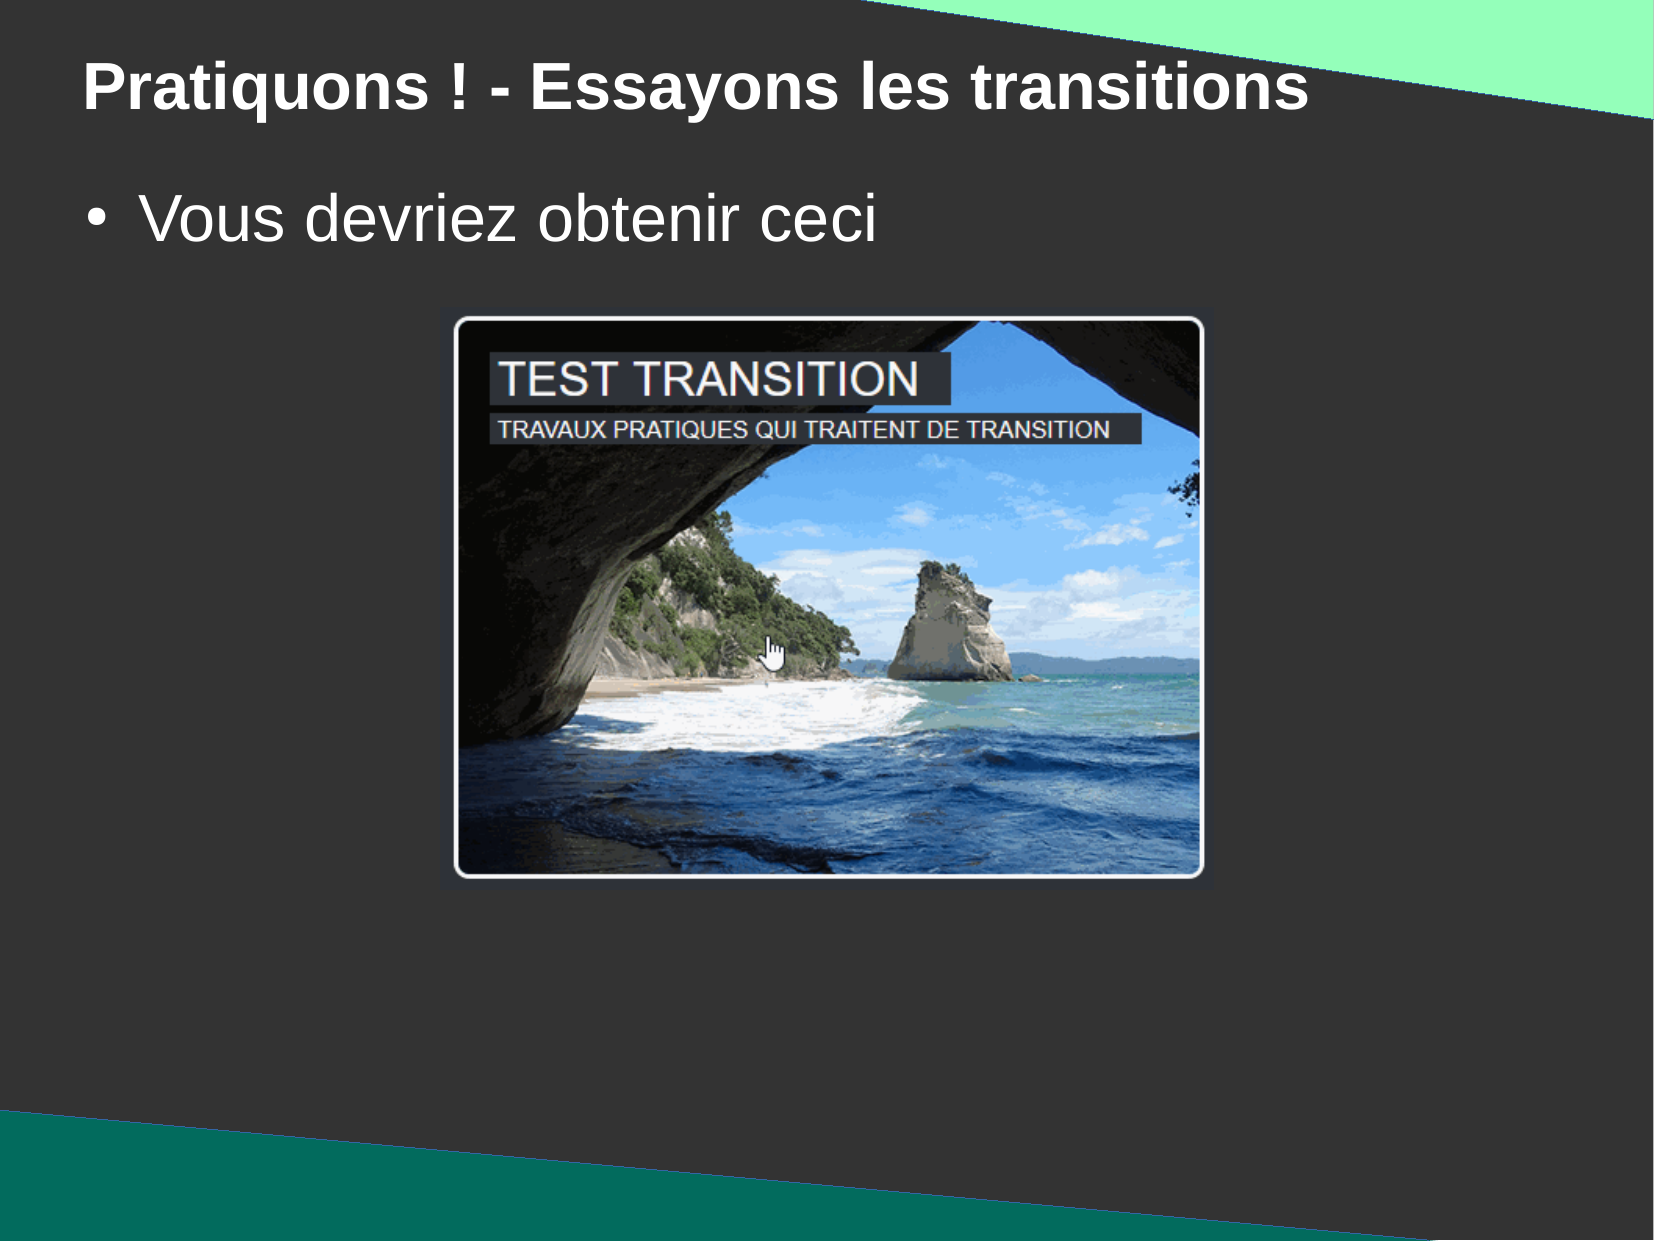

# Pratiquons ! - Essayons les transitions
Vous devriez obtenir ceci